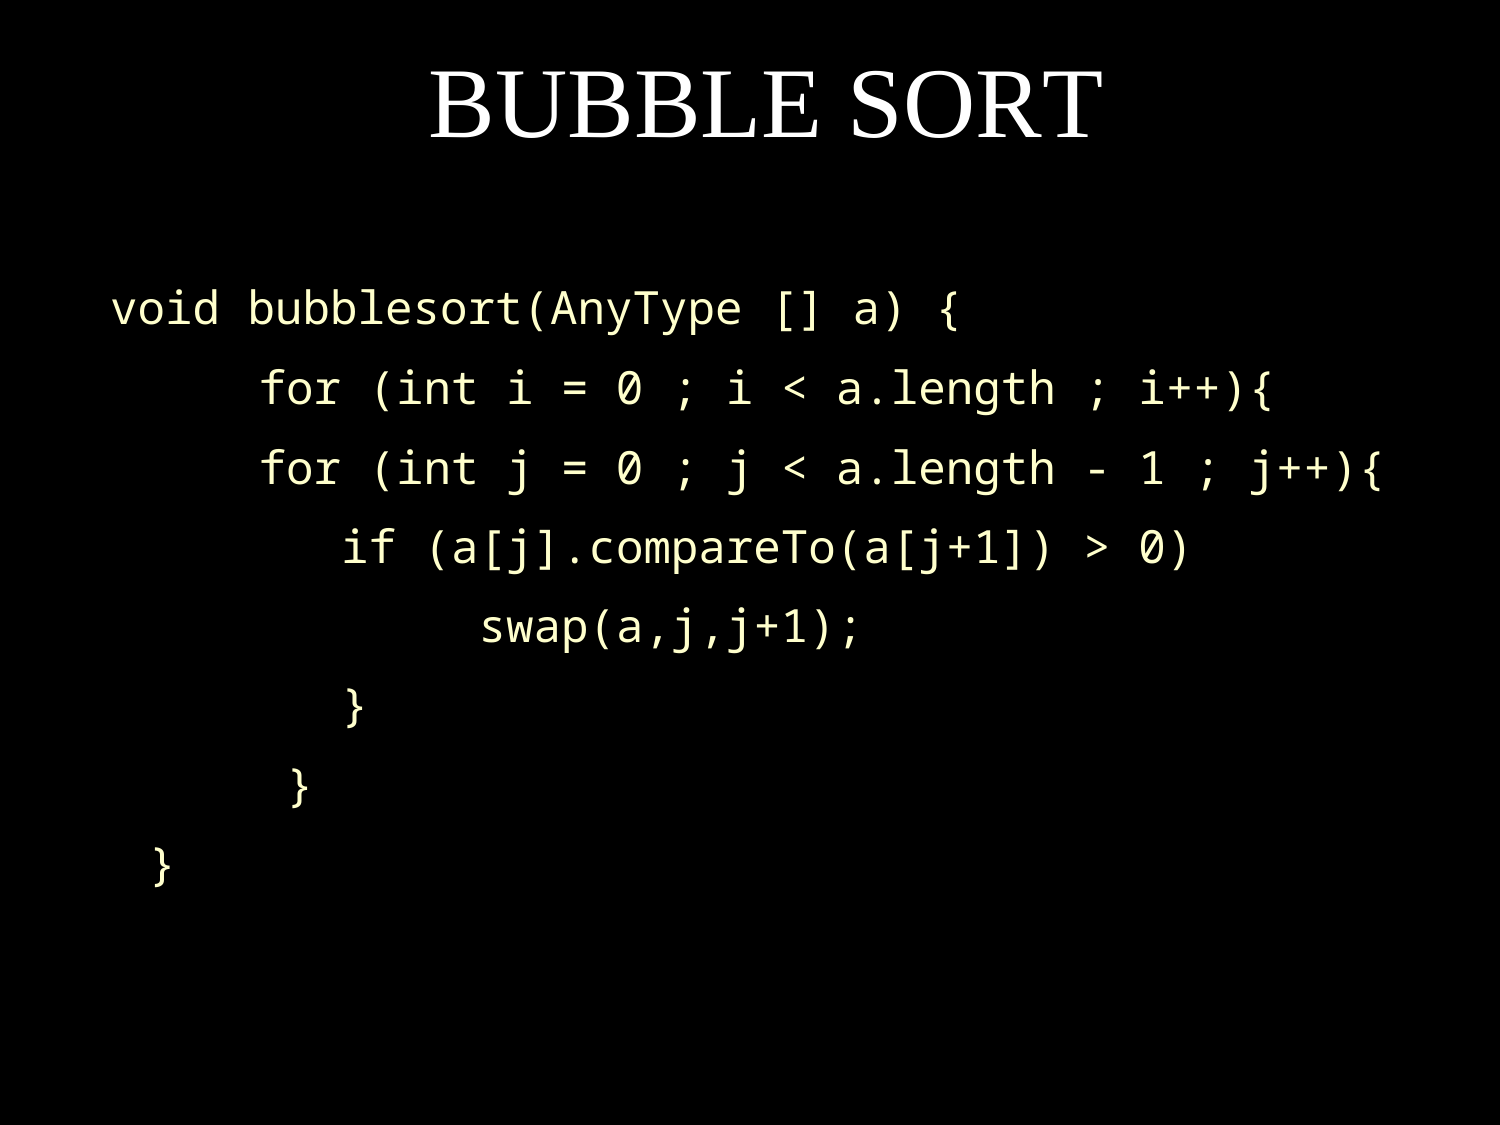

# BUBBLE SORT
 void bubblesort(AnyType [] a) {
 for (int i = 0 ; i < a.length ; i++){
 for (int j = 0 ; j < a.length - 1 ; j++){
 if (a[j].compareTo(a[j+1]) > 0)
 swap(a,j,j+1);
 }
 }
 }